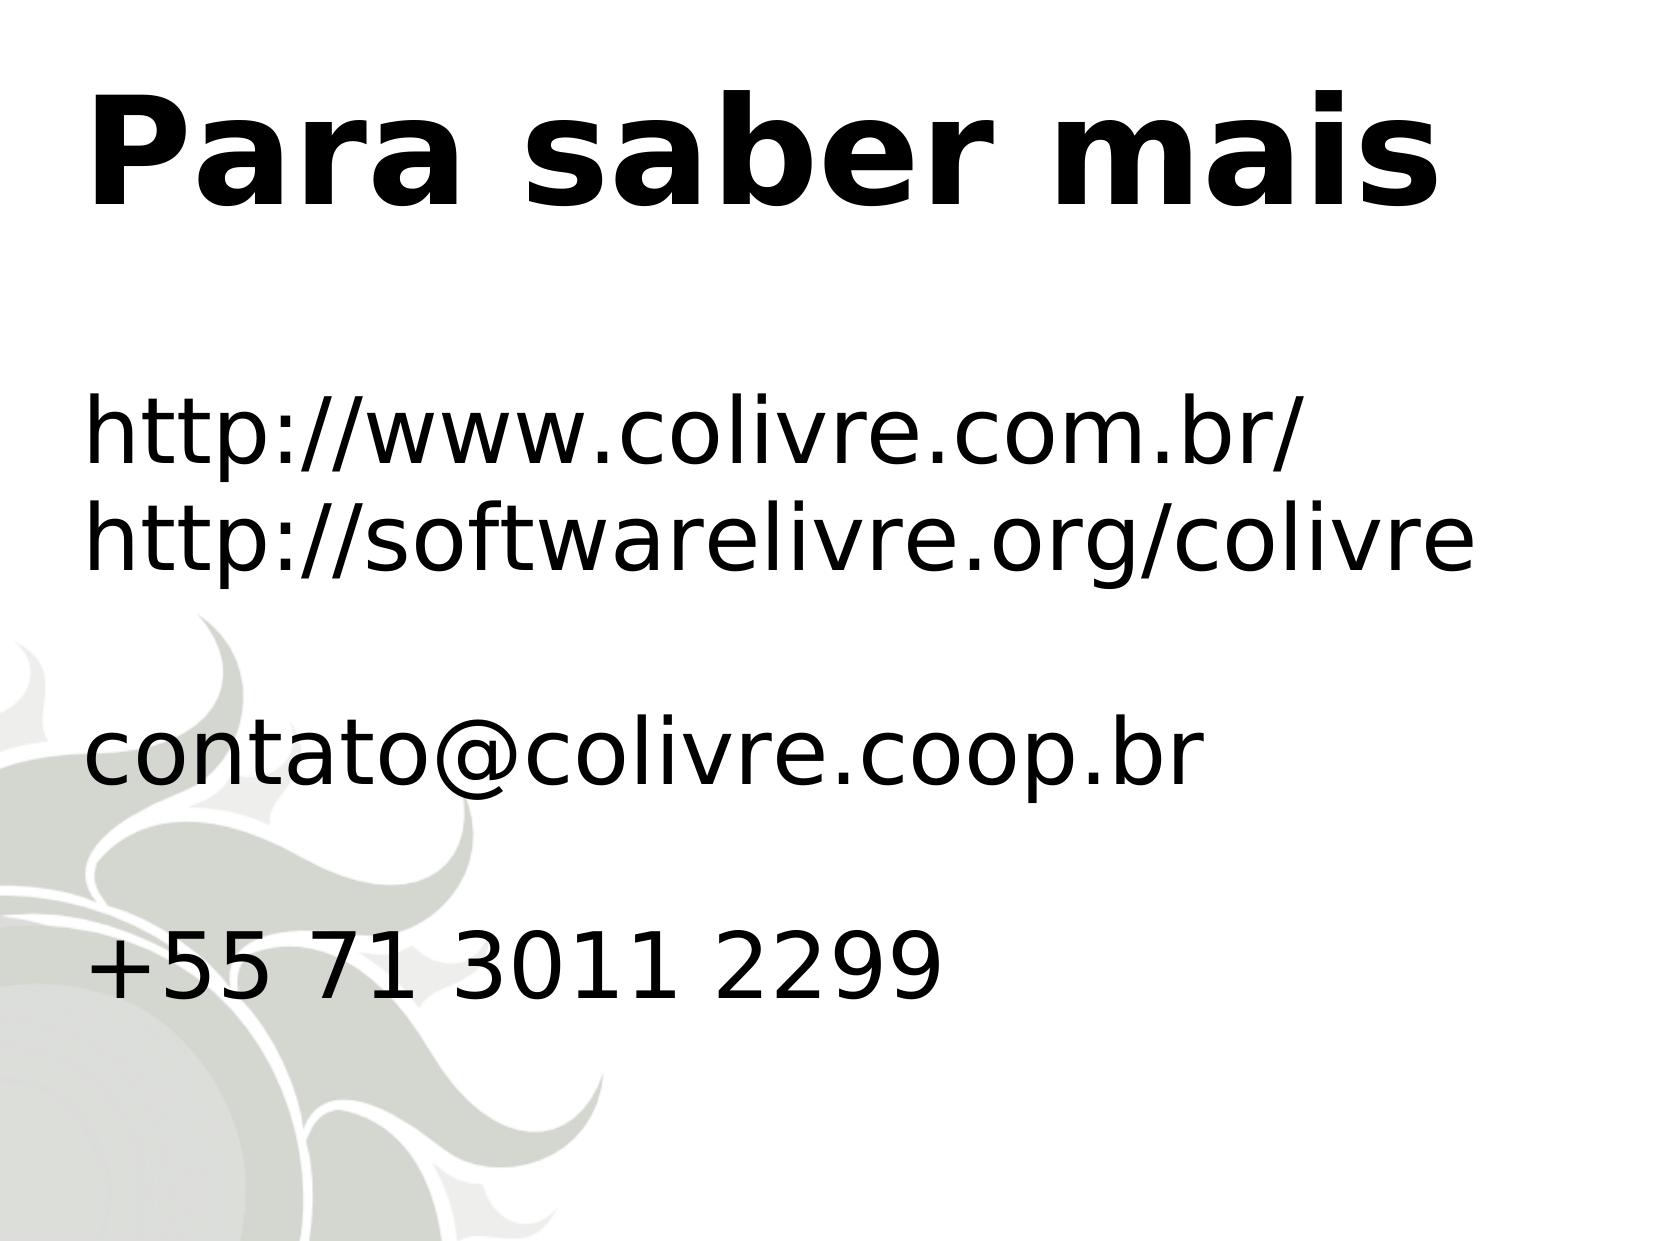

# Para saber mais
http://www.colivre.com.br/
http://softwarelivre.org/colivre
contato@colivre.coop.br
+55 71 3011 2299